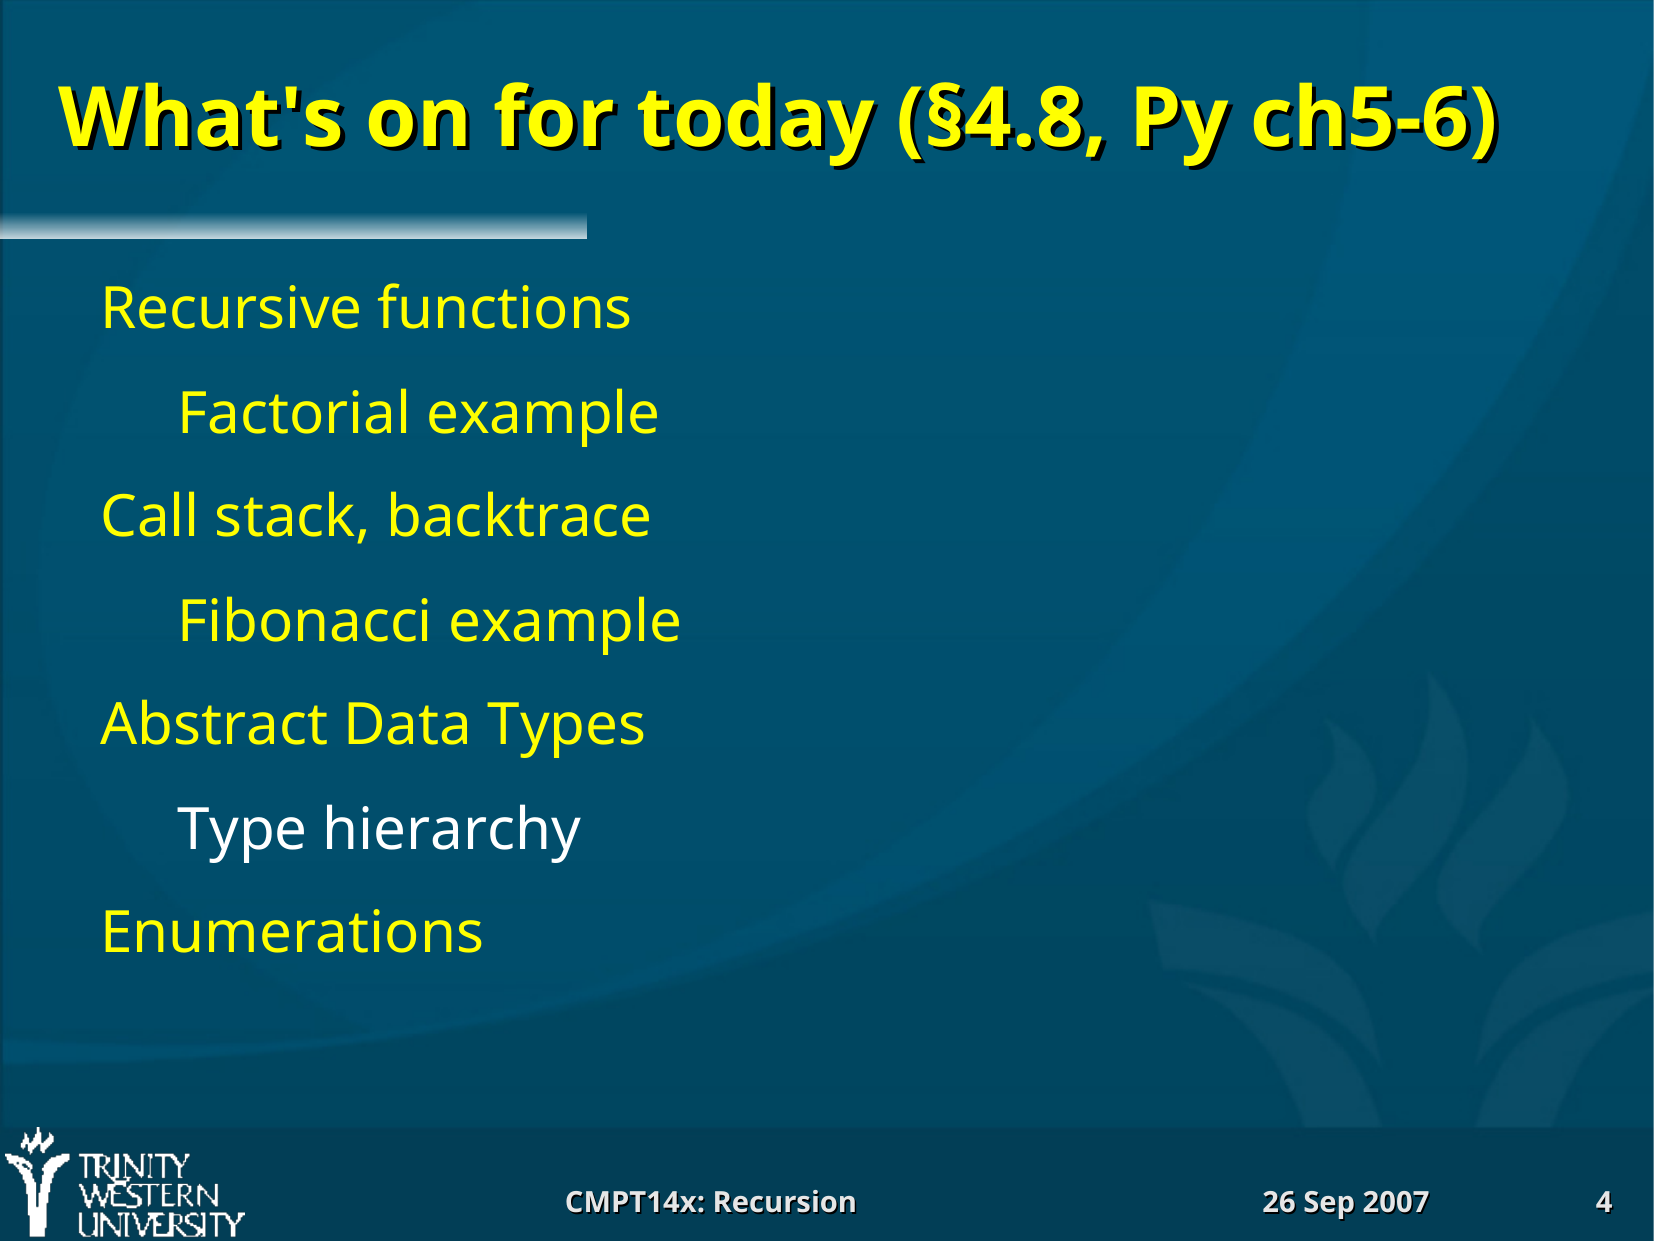

# What's on for today (§4.8, Py ch5-6)
Recursive functions
Factorial example
Call stack, backtrace
Fibonacci example
Abstract Data Types
Type hierarchy
Enumerations
CMPT14x: Recursion
26 Sep 2007
4